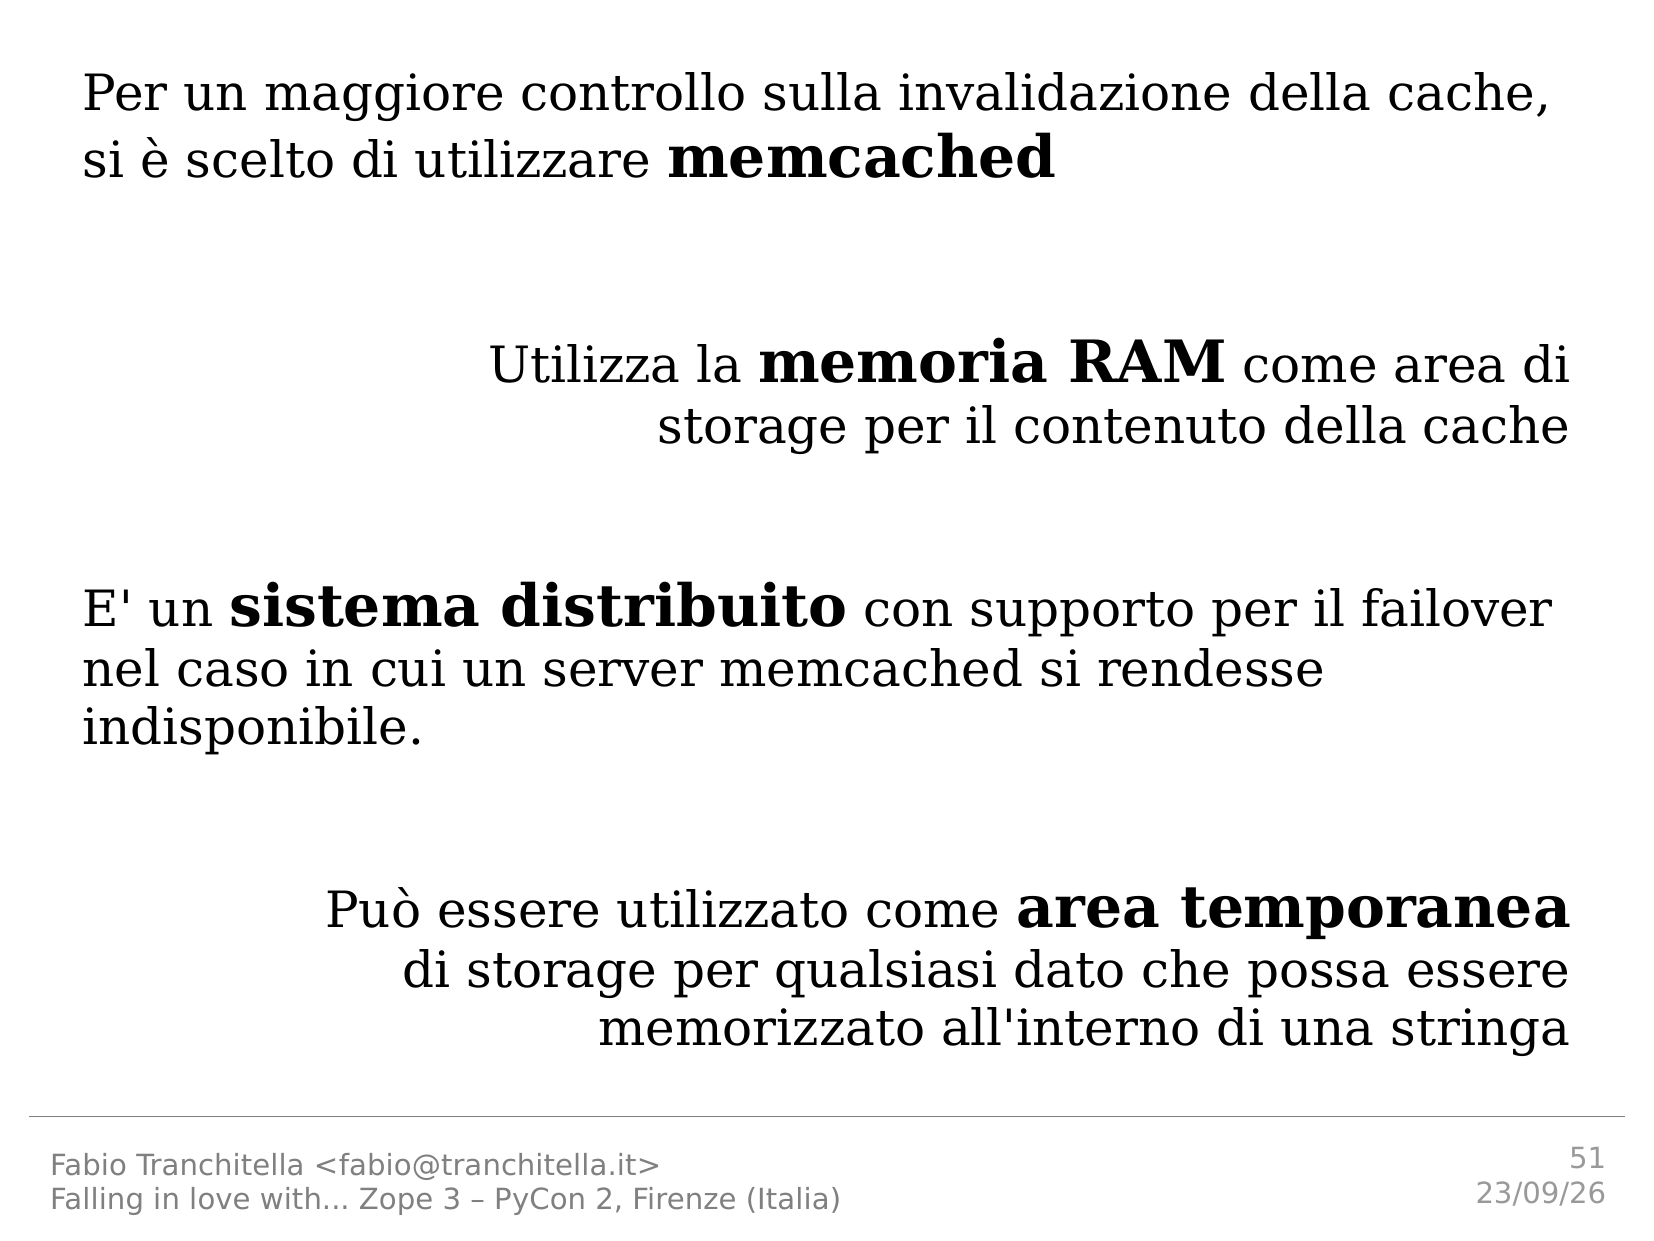

# Per un maggiore controllo sulla invalidazione della cache, si è scelto di utilizzare memcached
Utilizza la memoria RAM come area di
storage per il contenuto della cache
E' un sistema distribuito con supporto per il failover nel caso in cui un server memcached si rendesse indisponibile.
Può essere utilizzato come area temporanea
di storage per qualsiasi dato che possa essere
 memorizzato all'interno di una stringa
51